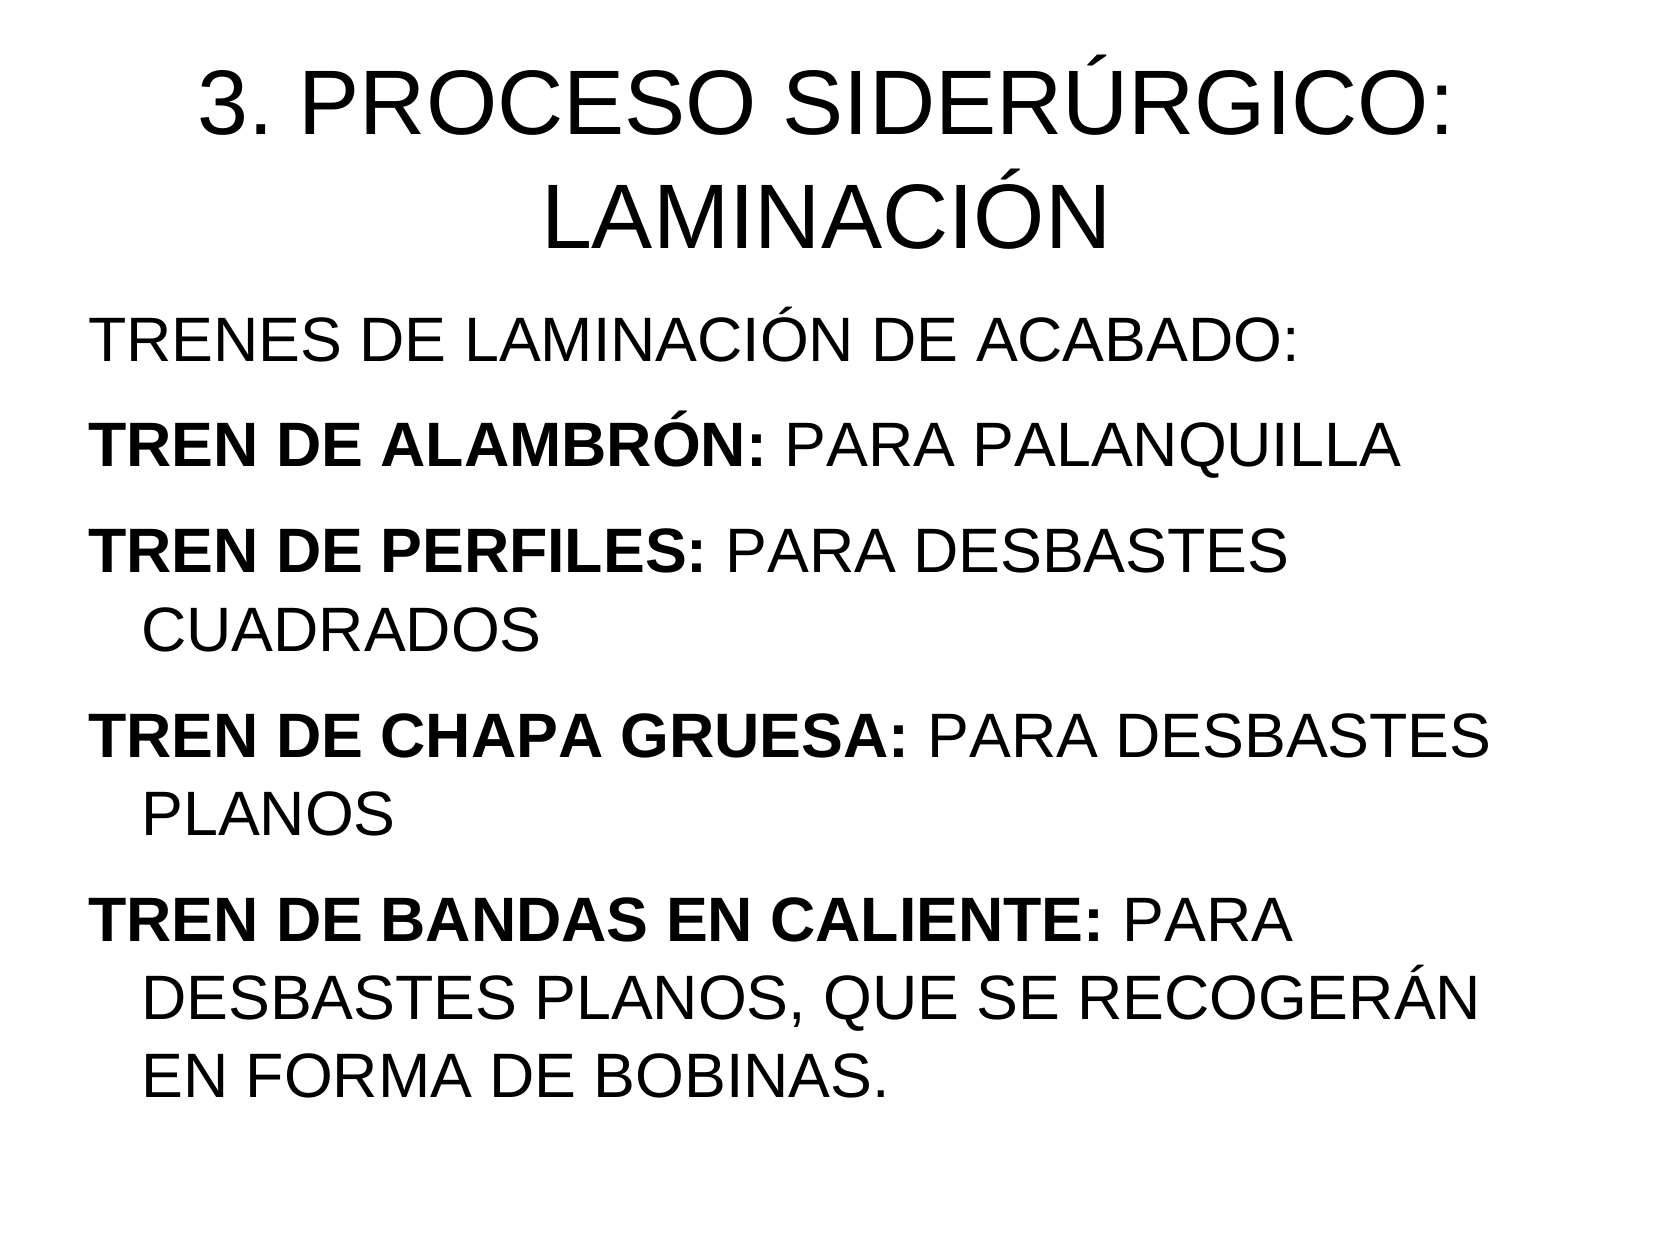

# 3. PROCESO SIDERÚRGICO: LAMINACIÓN
TRENES DE LAMINACIÓN DE ACABADO:
TREN DE ALAMBRÓN: PARA PALANQUILLA
TREN DE PERFILES: PARA DESBASTES CUADRADOS
TREN DE CHAPA GRUESA: PARA DESBASTES PLANOS
TREN DE BANDAS EN CALIENTE: PARA DESBASTES PLANOS, QUE SE RECOGERÁN EN FORMA DE BOBINAS.